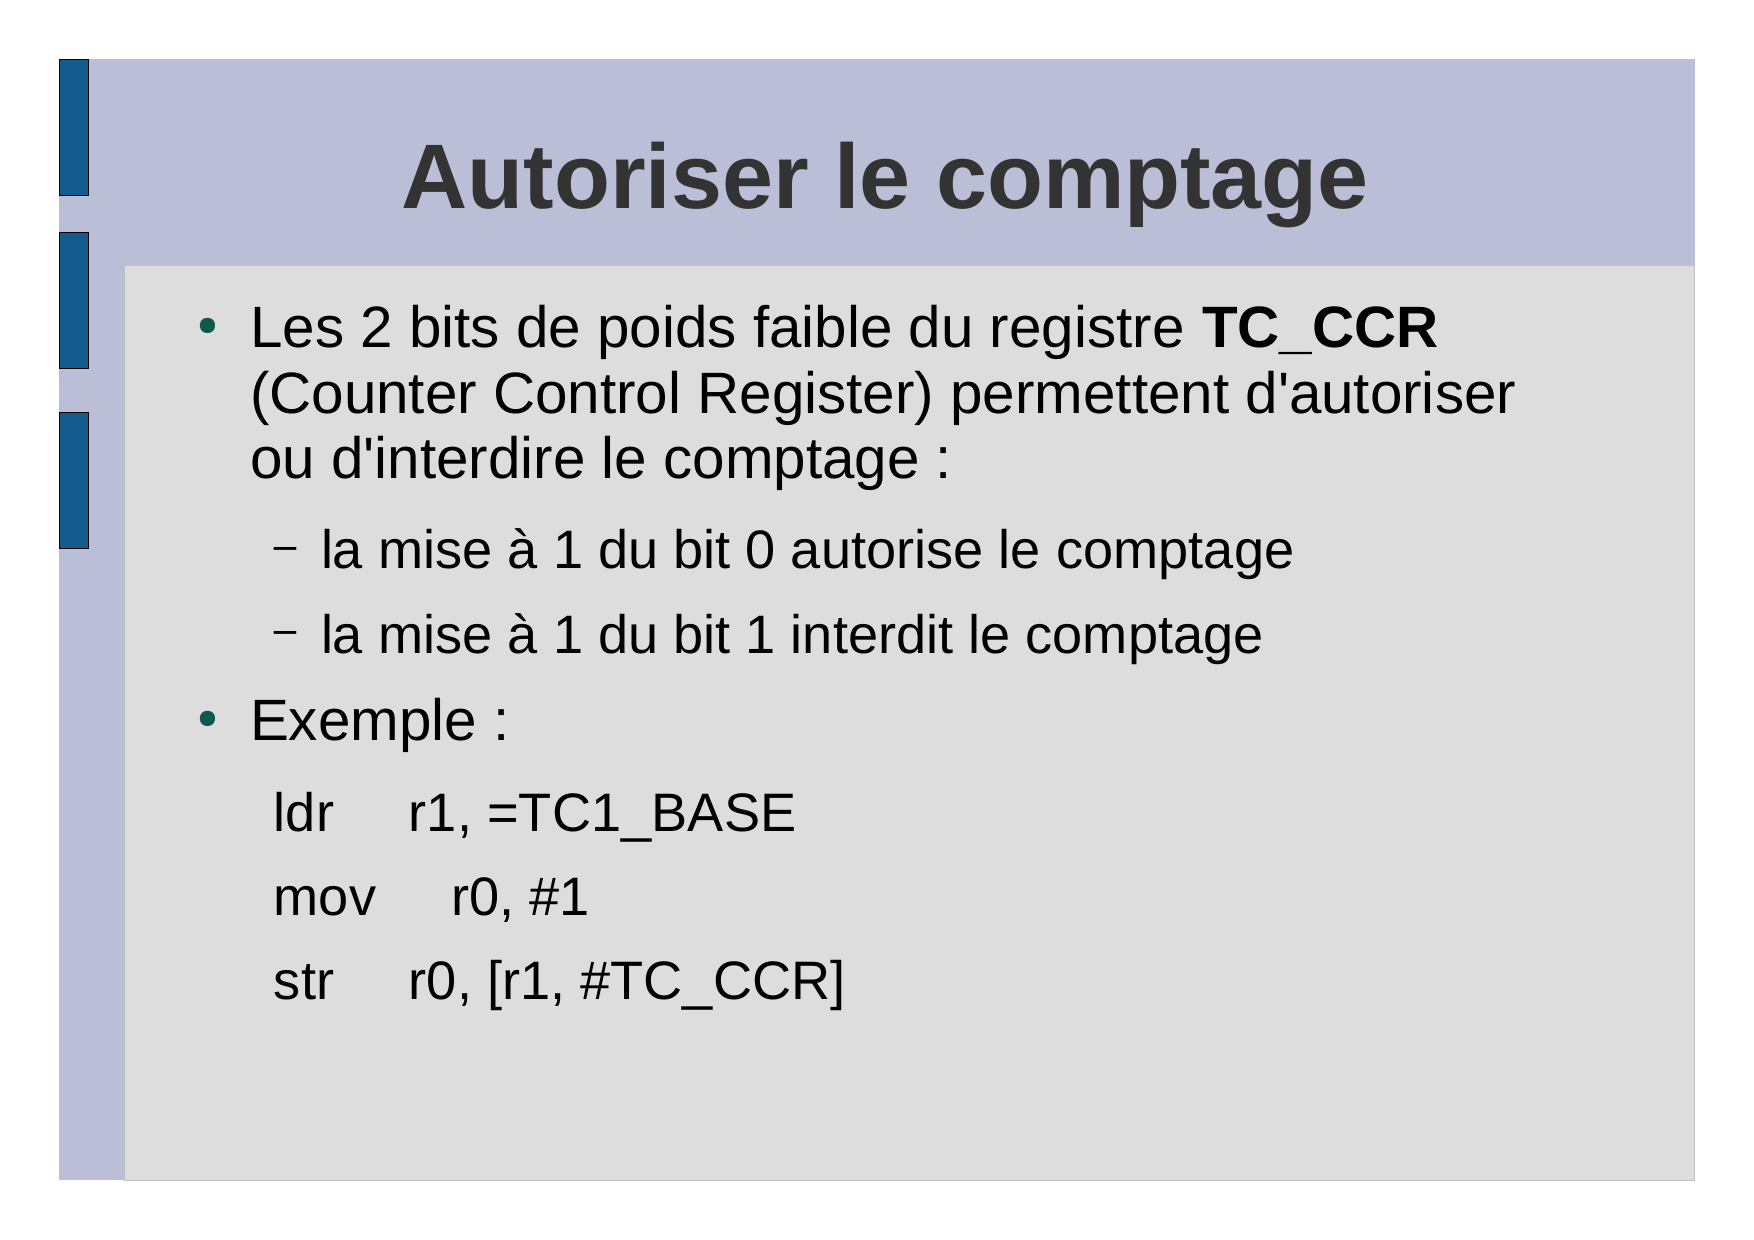

# Autoriser le comptage
Les 2 bits de poids faible du registre TC_CCR (Counter Control Register) permettent d'autoriser ou d'interdire le comptage :
la mise à 1 du bit 0 autorise le comptage
la mise à 1 du bit 1 interdit le comptage
Exemple :
ldr r1, =TC1_BASE
mov r0, #1
str r0, [r1, #TC_CCR]